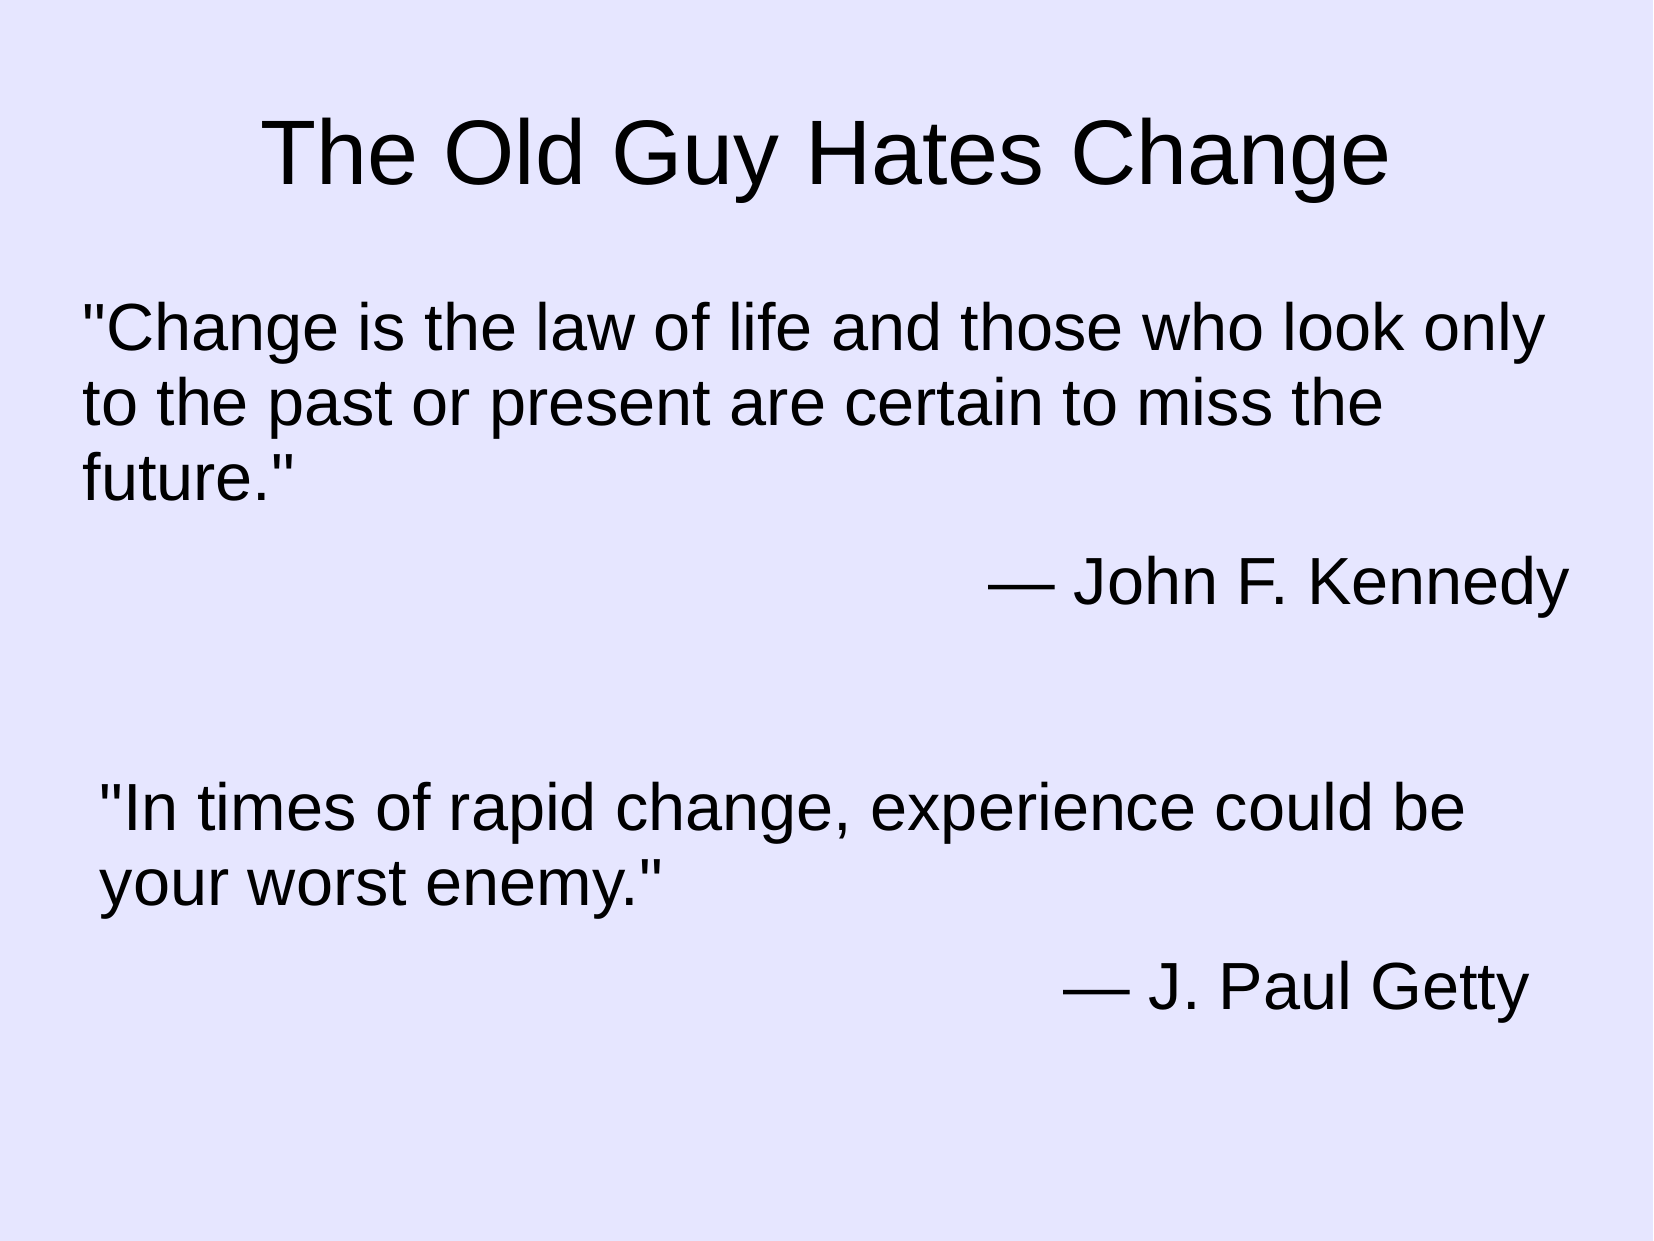

# The Old Guy Hates Change
"Change is the law of life and those who look only to the past or present are certain to miss the future."
— John F. Kennedy
"In times of rapid change, experience could be your worst enemy."
— J. Paul Getty